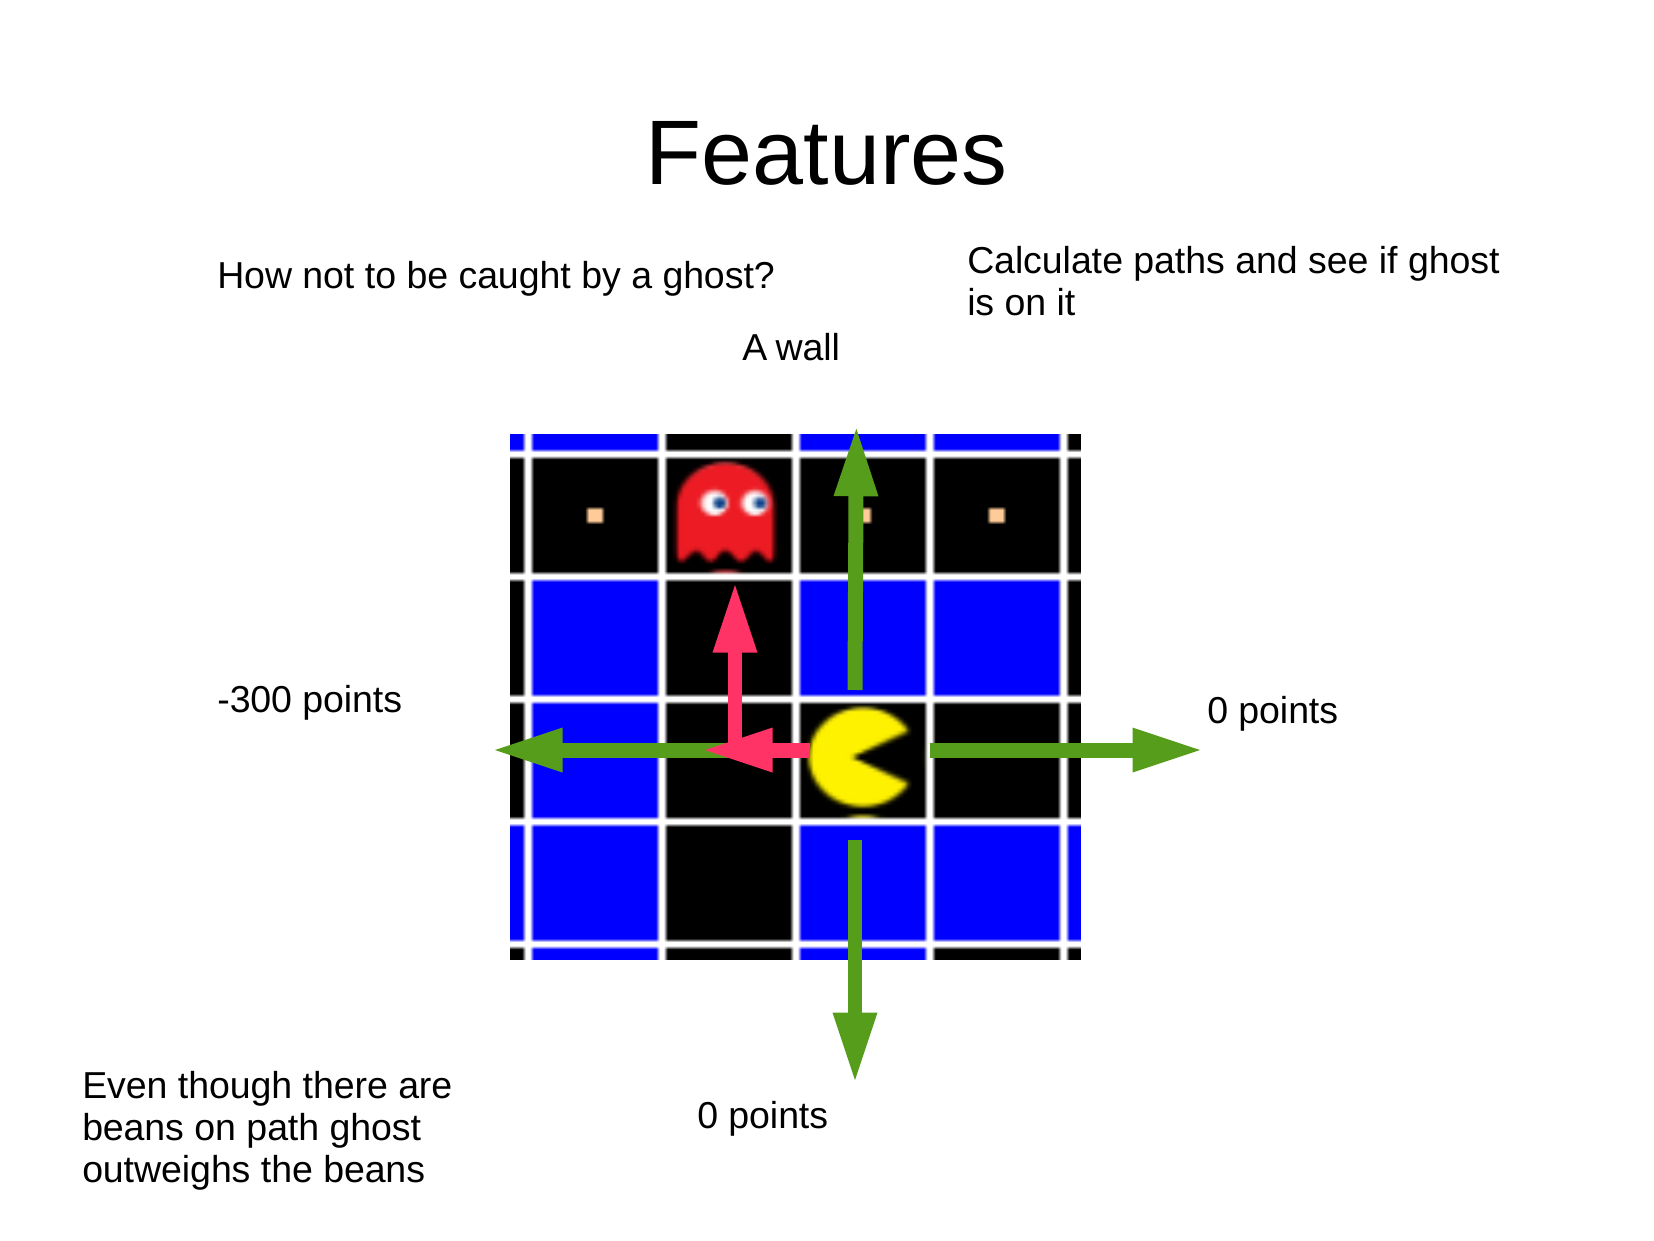

# Features
Calculate paths and see if ghost is on it
How not to be caught by a ghost?
A wall
-300 points
0 points
Even though there are beans on path ghost outweighs the beans
0 points